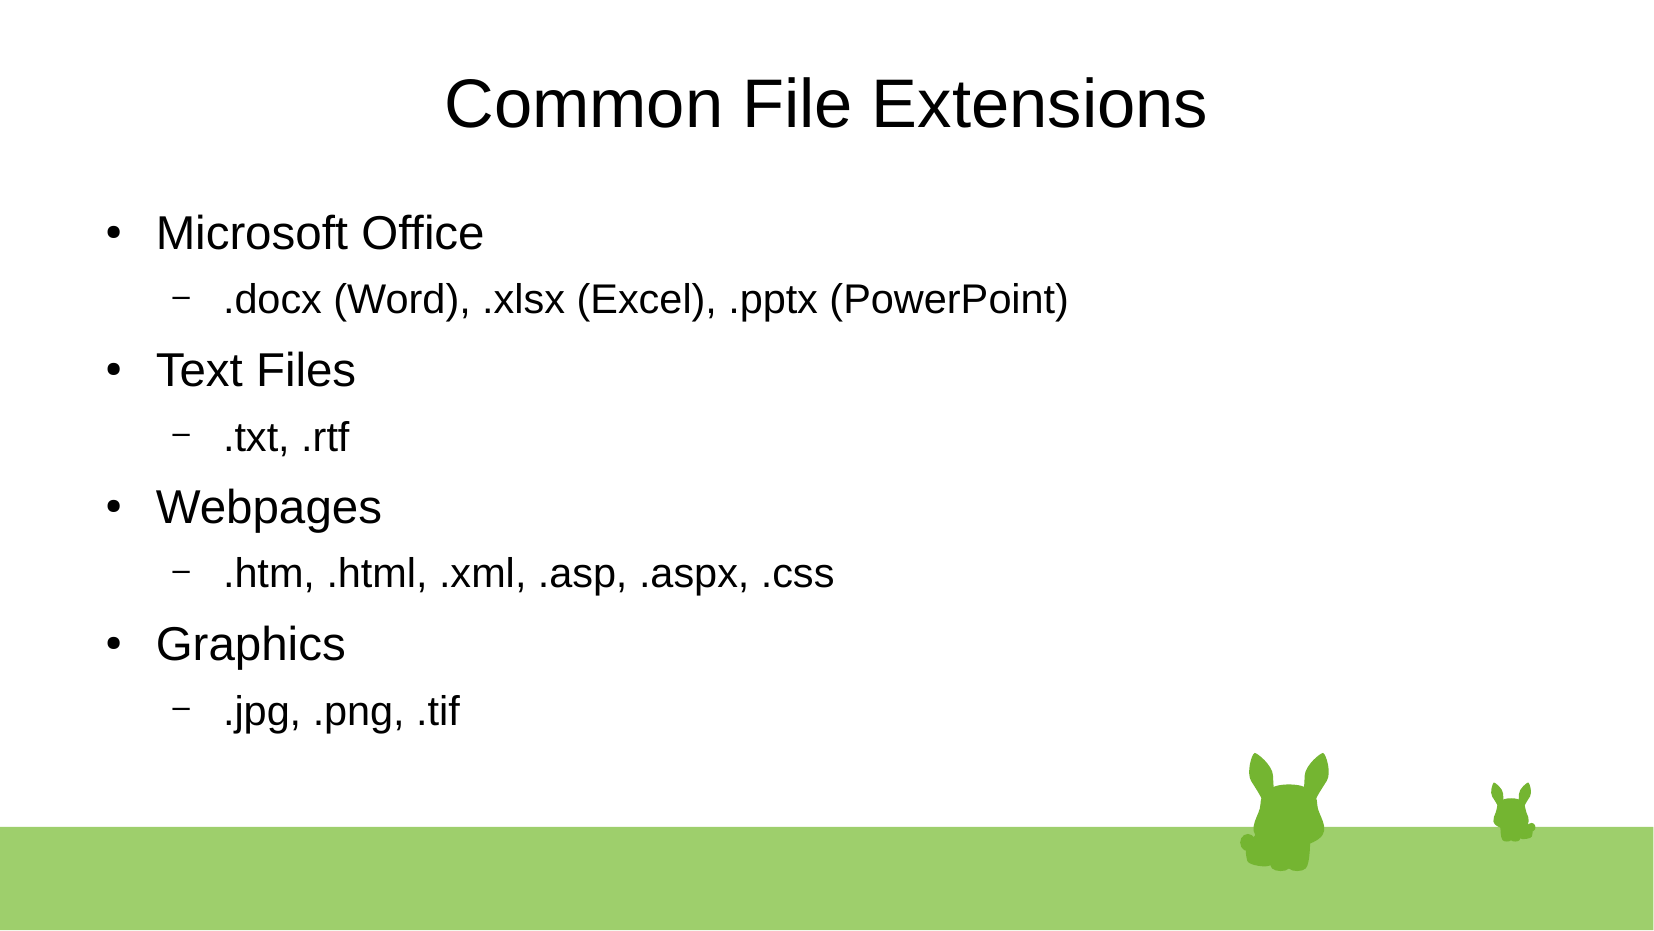

# Common File Extensions
Microsoft Office
.docx (Word), .xlsx (Excel), .pptx (PowerPoint)
Text Files
.txt, .rtf
Webpages
.htm, .html, .xml, .asp, .aspx, .css
Graphics
.jpg, .png, .tif